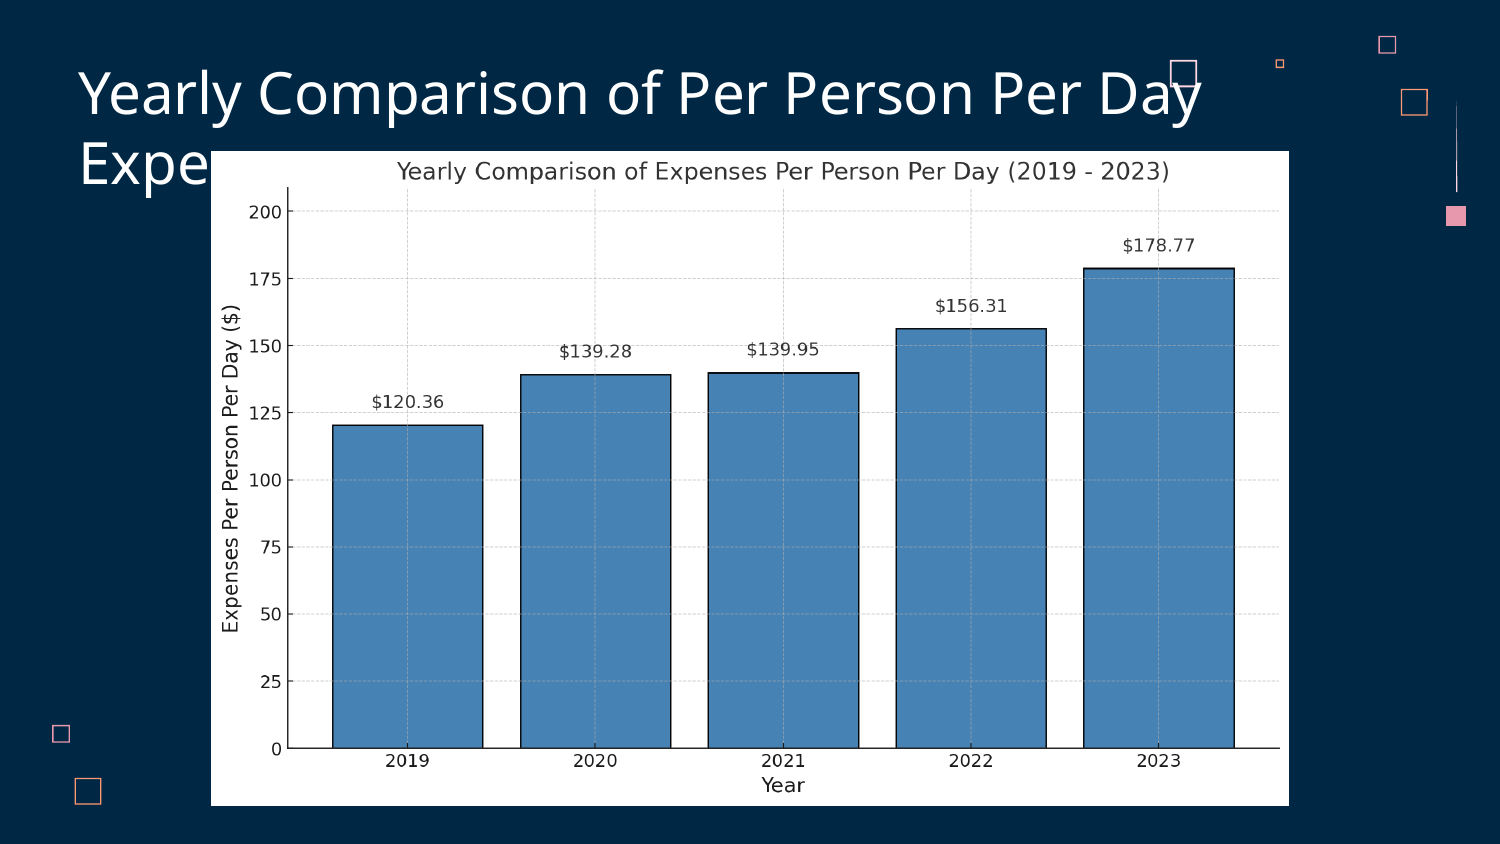

# Yearly Comparison of Per Person Per Day Expenses